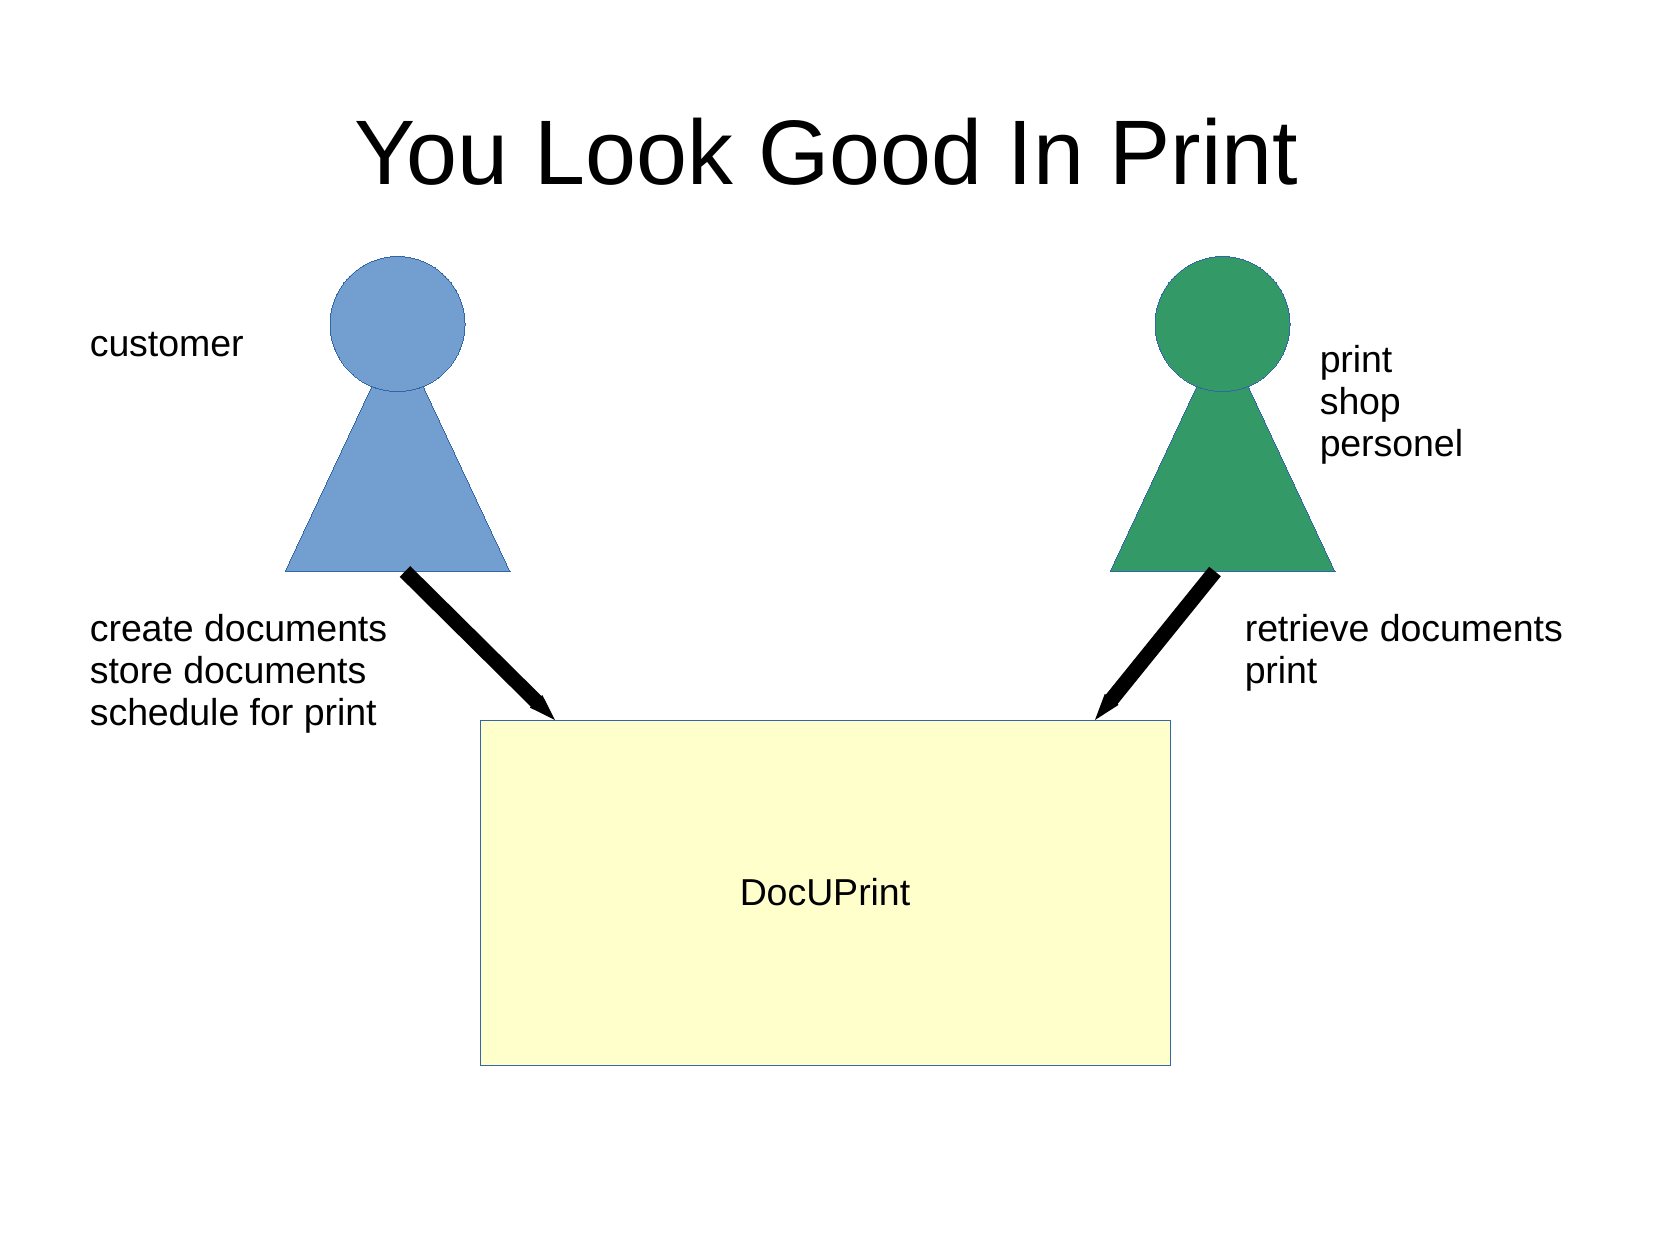

# You Look Good In Print
customer
print
shop
personel
create documents
store documents
schedule for print
retrieve documents
print
DocUPrint